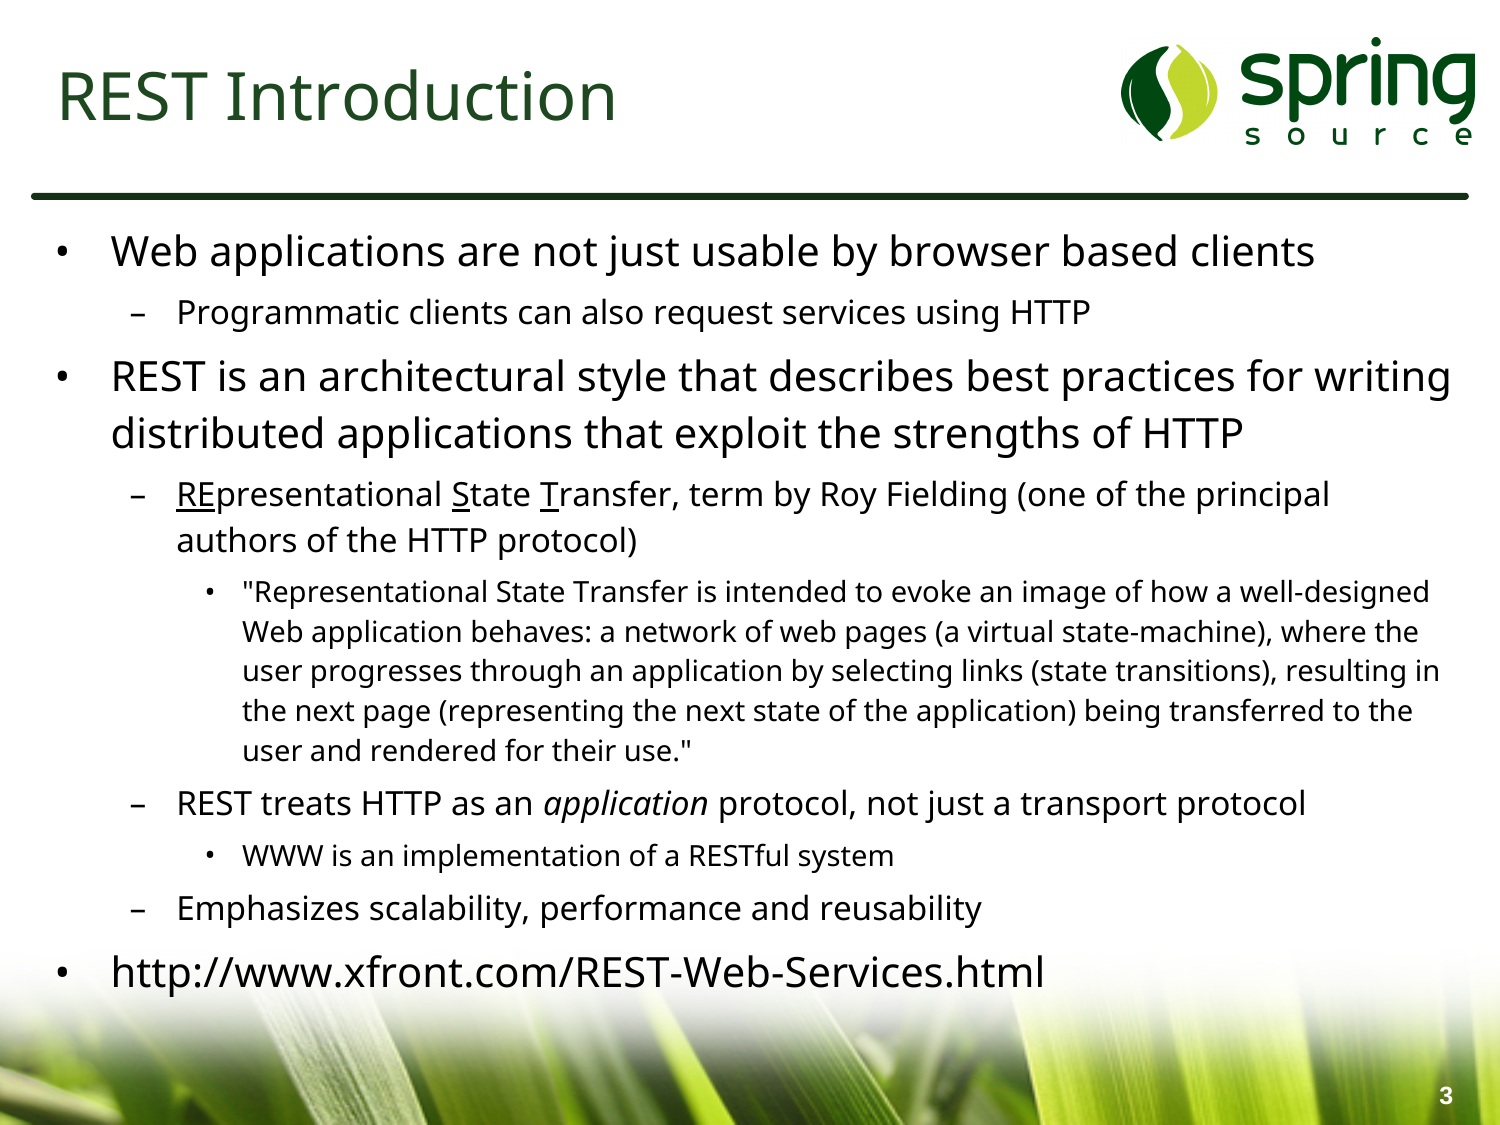

# REST Introduction
Web applications are not just usable by browser based clients
Programmatic clients can also request services using HTTP
REST is an architectural style that describes best practices for writing distributed applications that exploit the strengths of HTTP
REpresentational State Transfer, term by Roy Fielding (one of the principal authors of the HTTP protocol)
"Representational State Transfer is intended to evoke an image of how a well-designed Web application behaves: a network of web pages (a virtual state-machine), where the user progresses through an application by selecting links (state transitions), resulting in the next page (representing the next state of the application) being transferred to the user and rendered for their use."
REST treats HTTP as an application protocol, not just a transport protocol
WWW is an implementation of a RESTful system
Emphasizes scalability, performance and reusability
http://www.xfront.com/REST-Web-Services.html